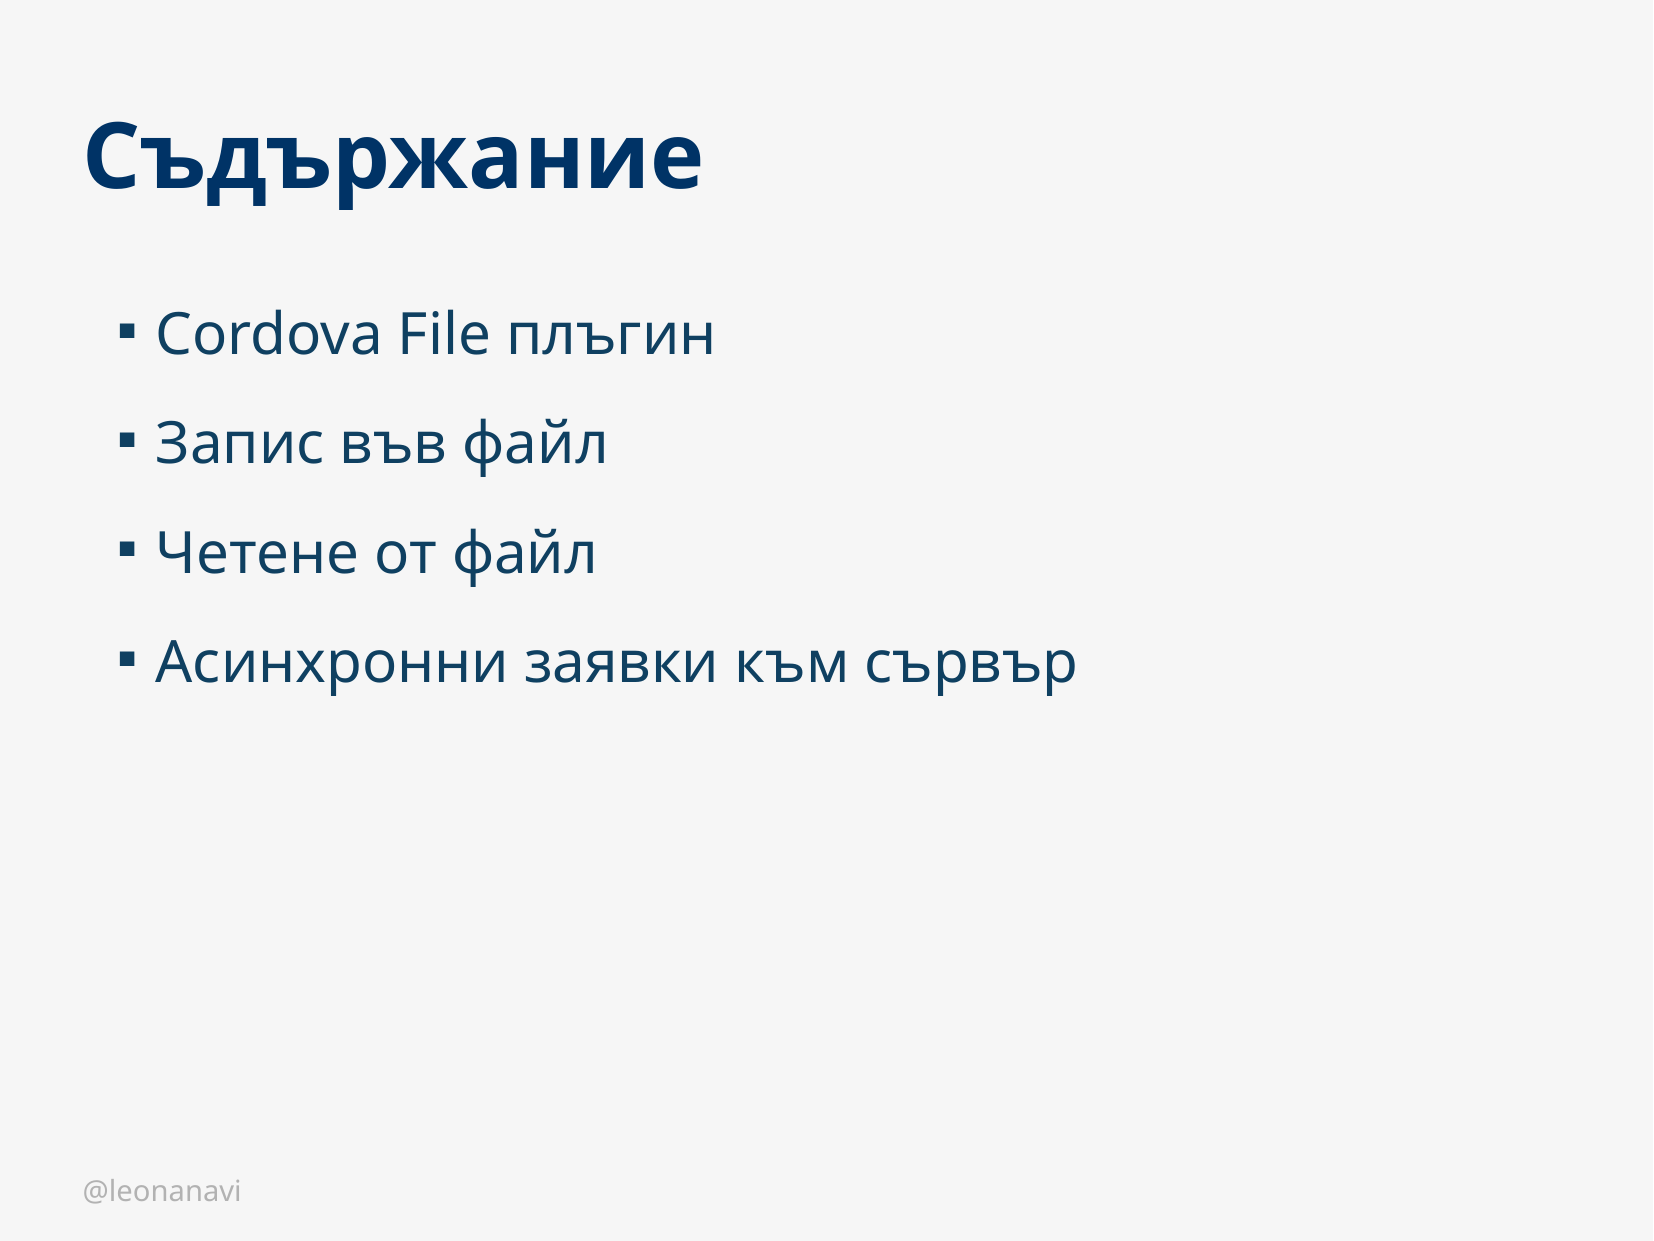

# Съдържание
Cordova File плъгин
Запис във файл
Четене от файл
Асинхронни заявки към сървър